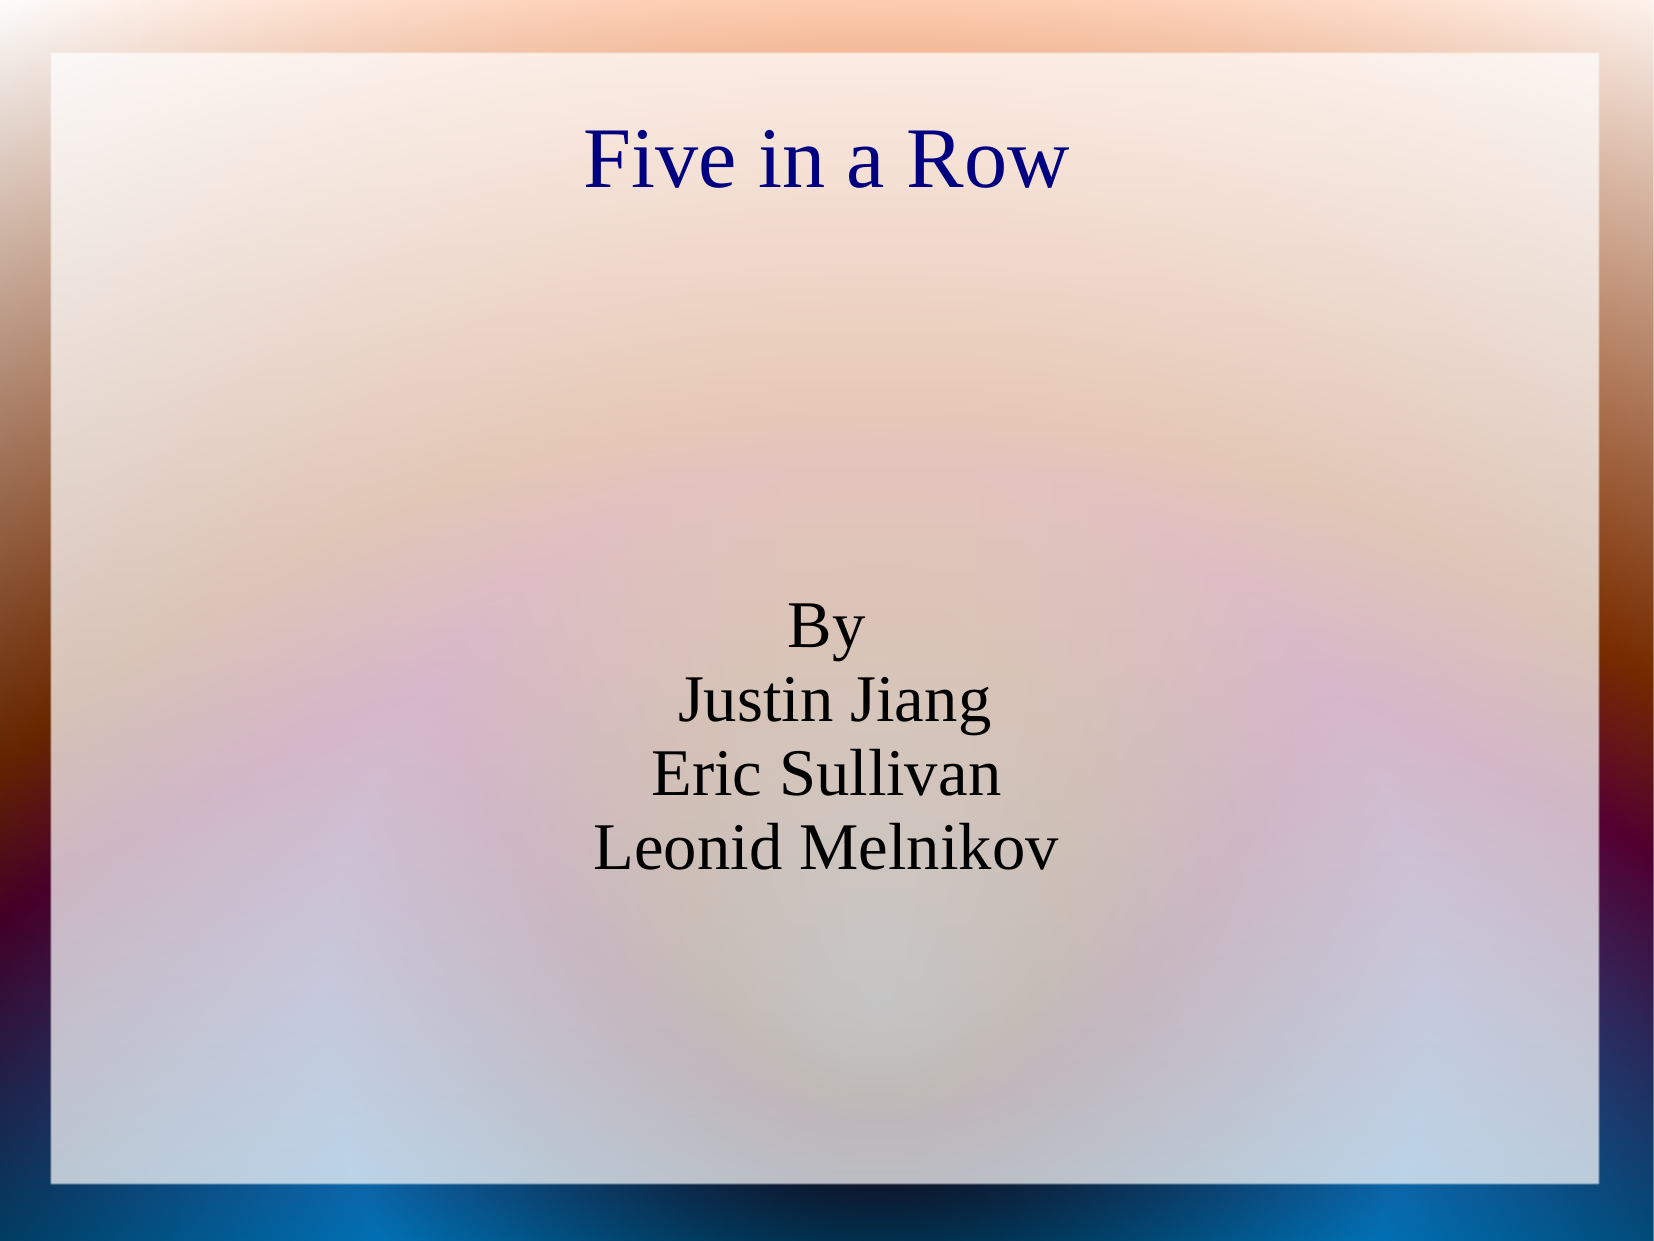

# Five in a Row
By
 Justin Jiang
Eric Sullivan
Leonid Melnikov